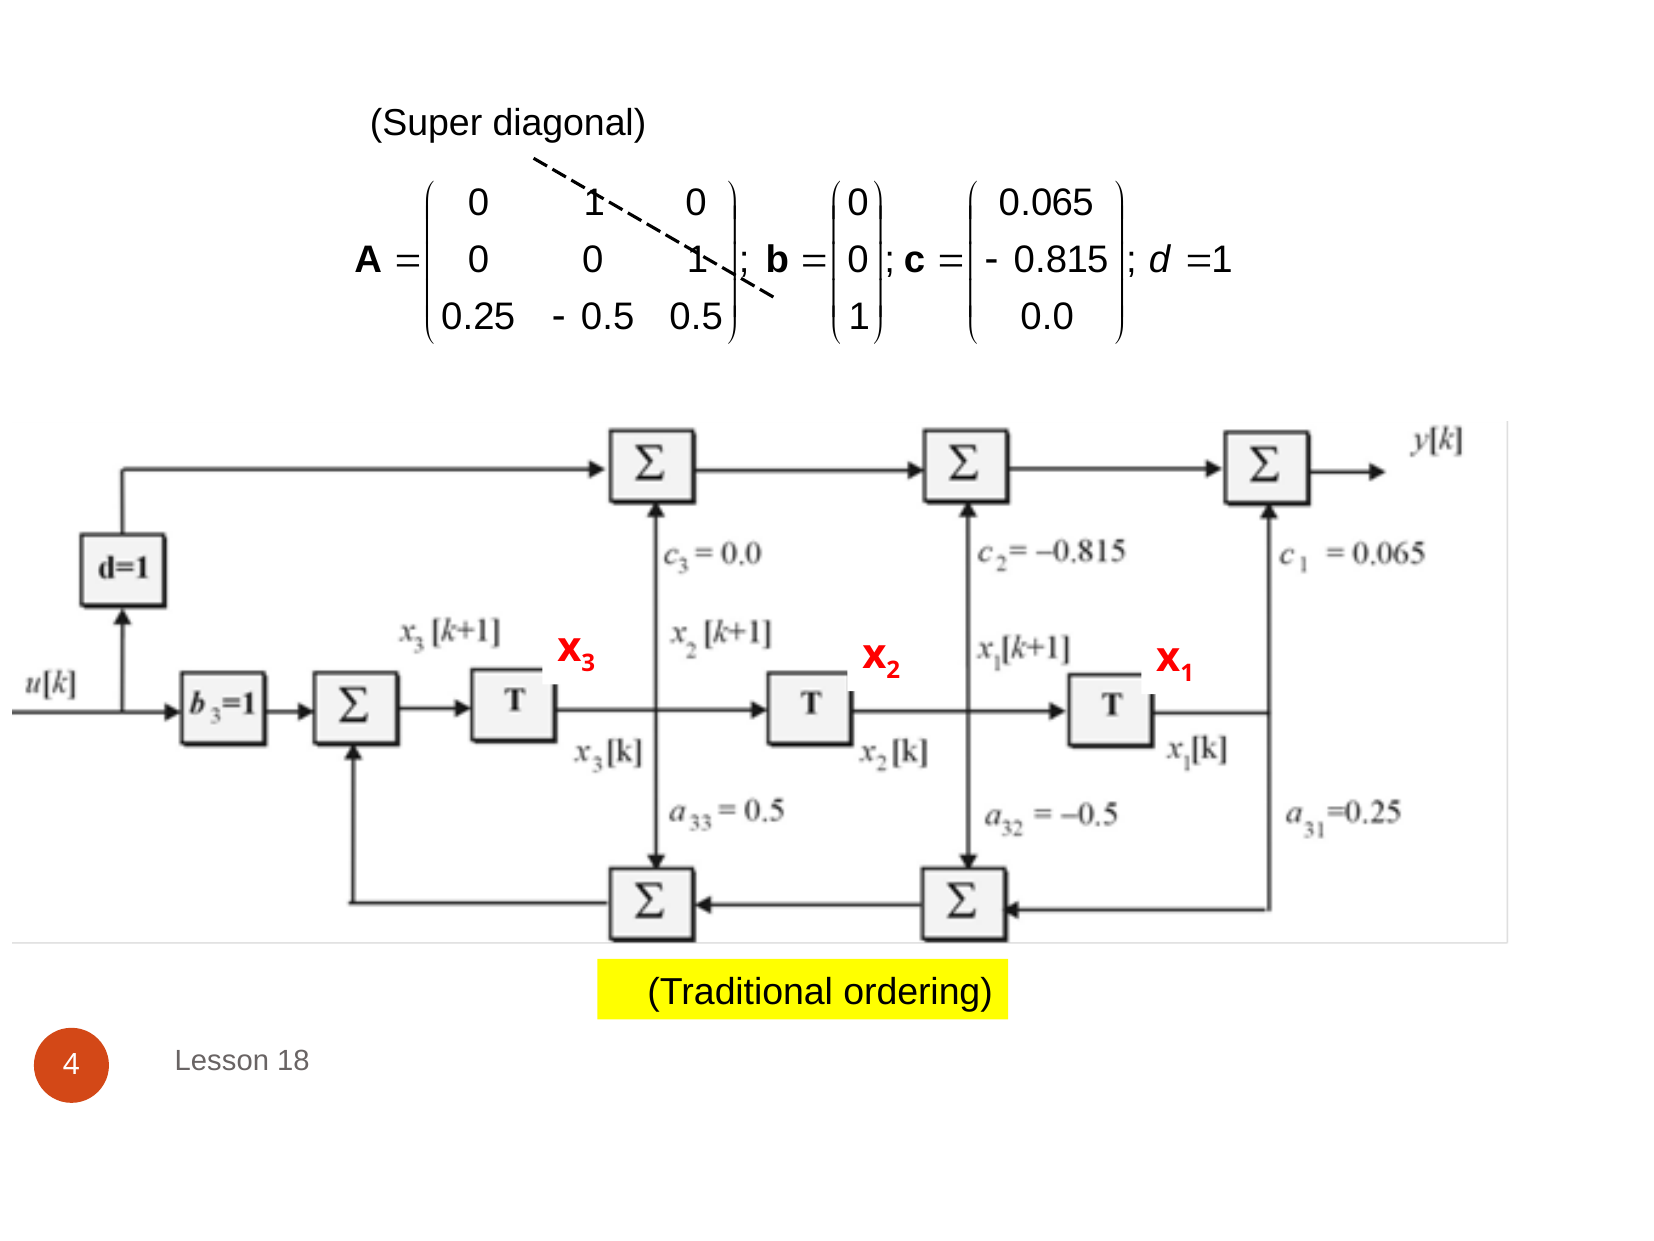

(Super diagonal)
x3
x2
x1
(Traditional ordering)
Lesson 18
3